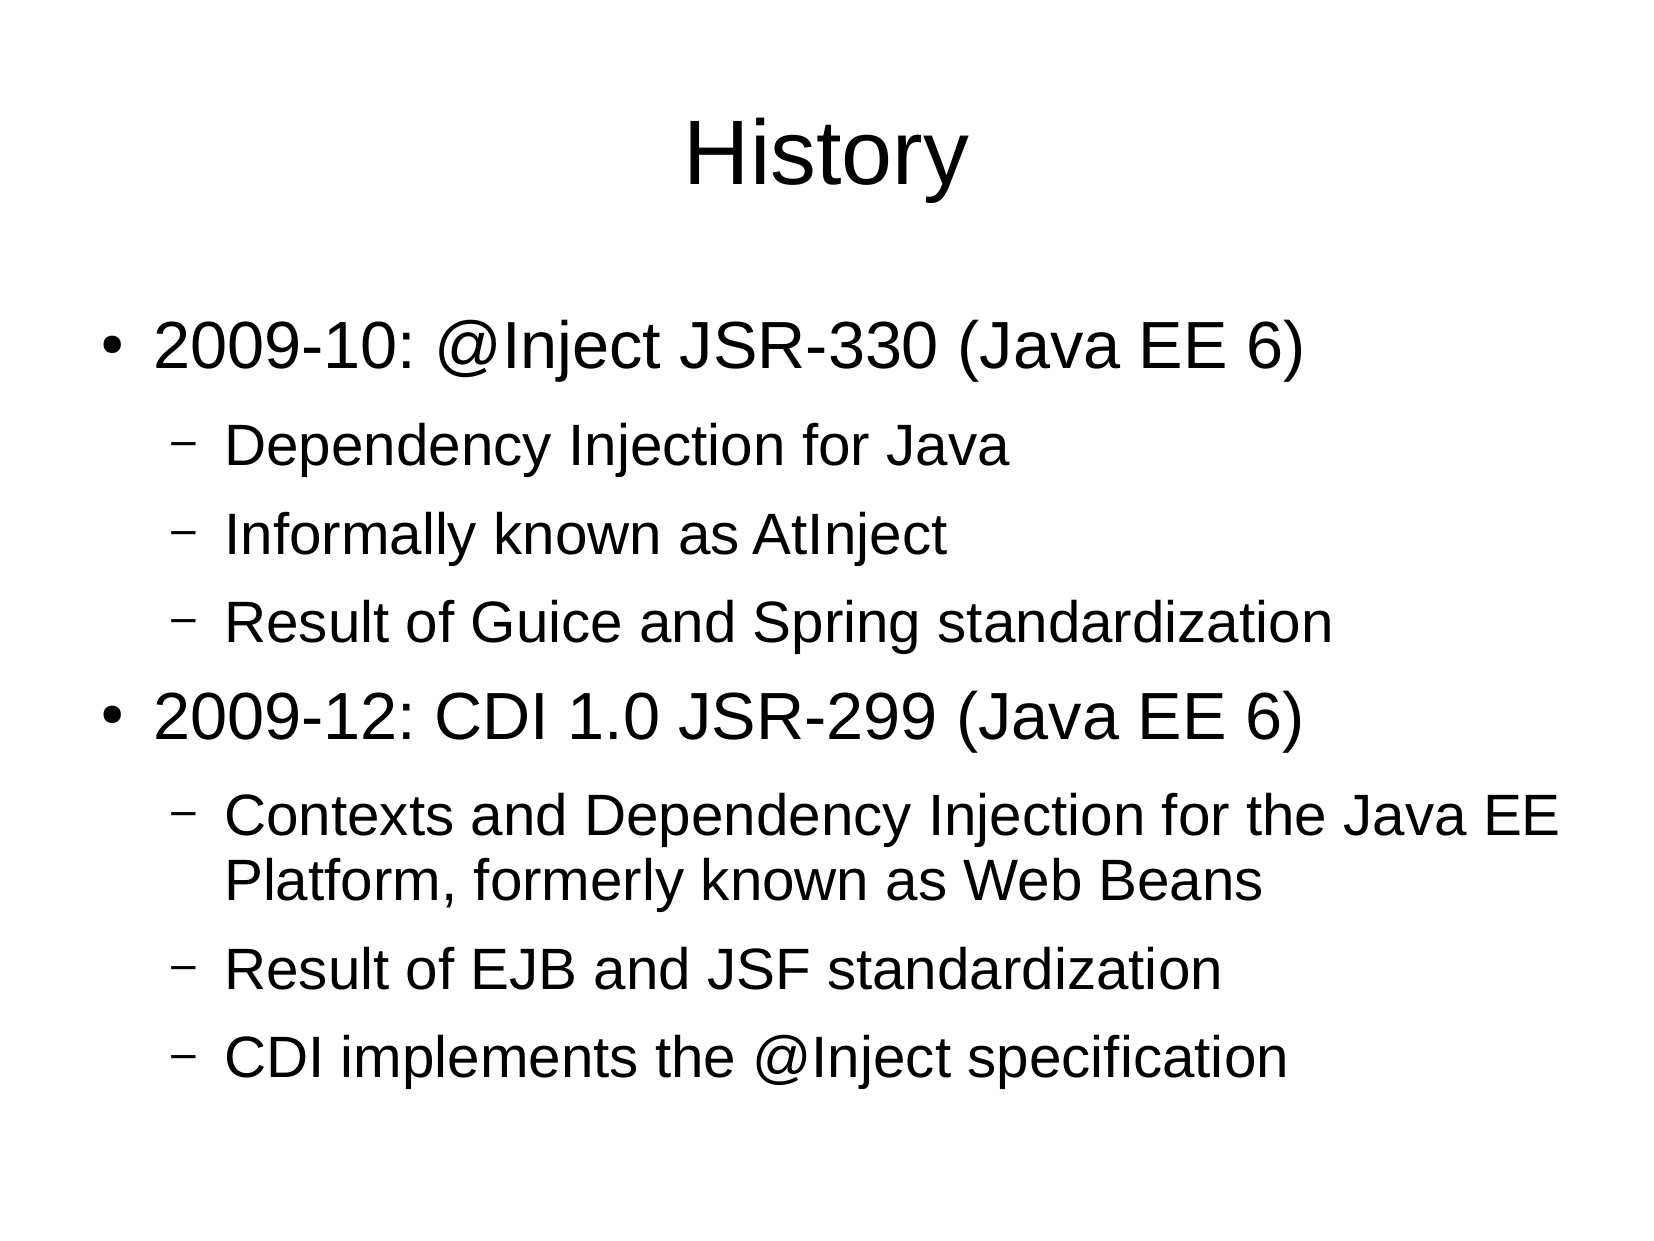

# History
2009-10: @Inject JSR-330 (Java EE 6)
Dependency Injection for Java
Informally known as AtInject
Result of Guice and Spring standardization
2009-12: CDI 1.0 JSR-299 (Java EE 6)
Contexts and Dependency Injection for the Java EE Platform, formerly known as Web Beans
Result of EJB and JSF standardization
CDI implements the @Inject specification